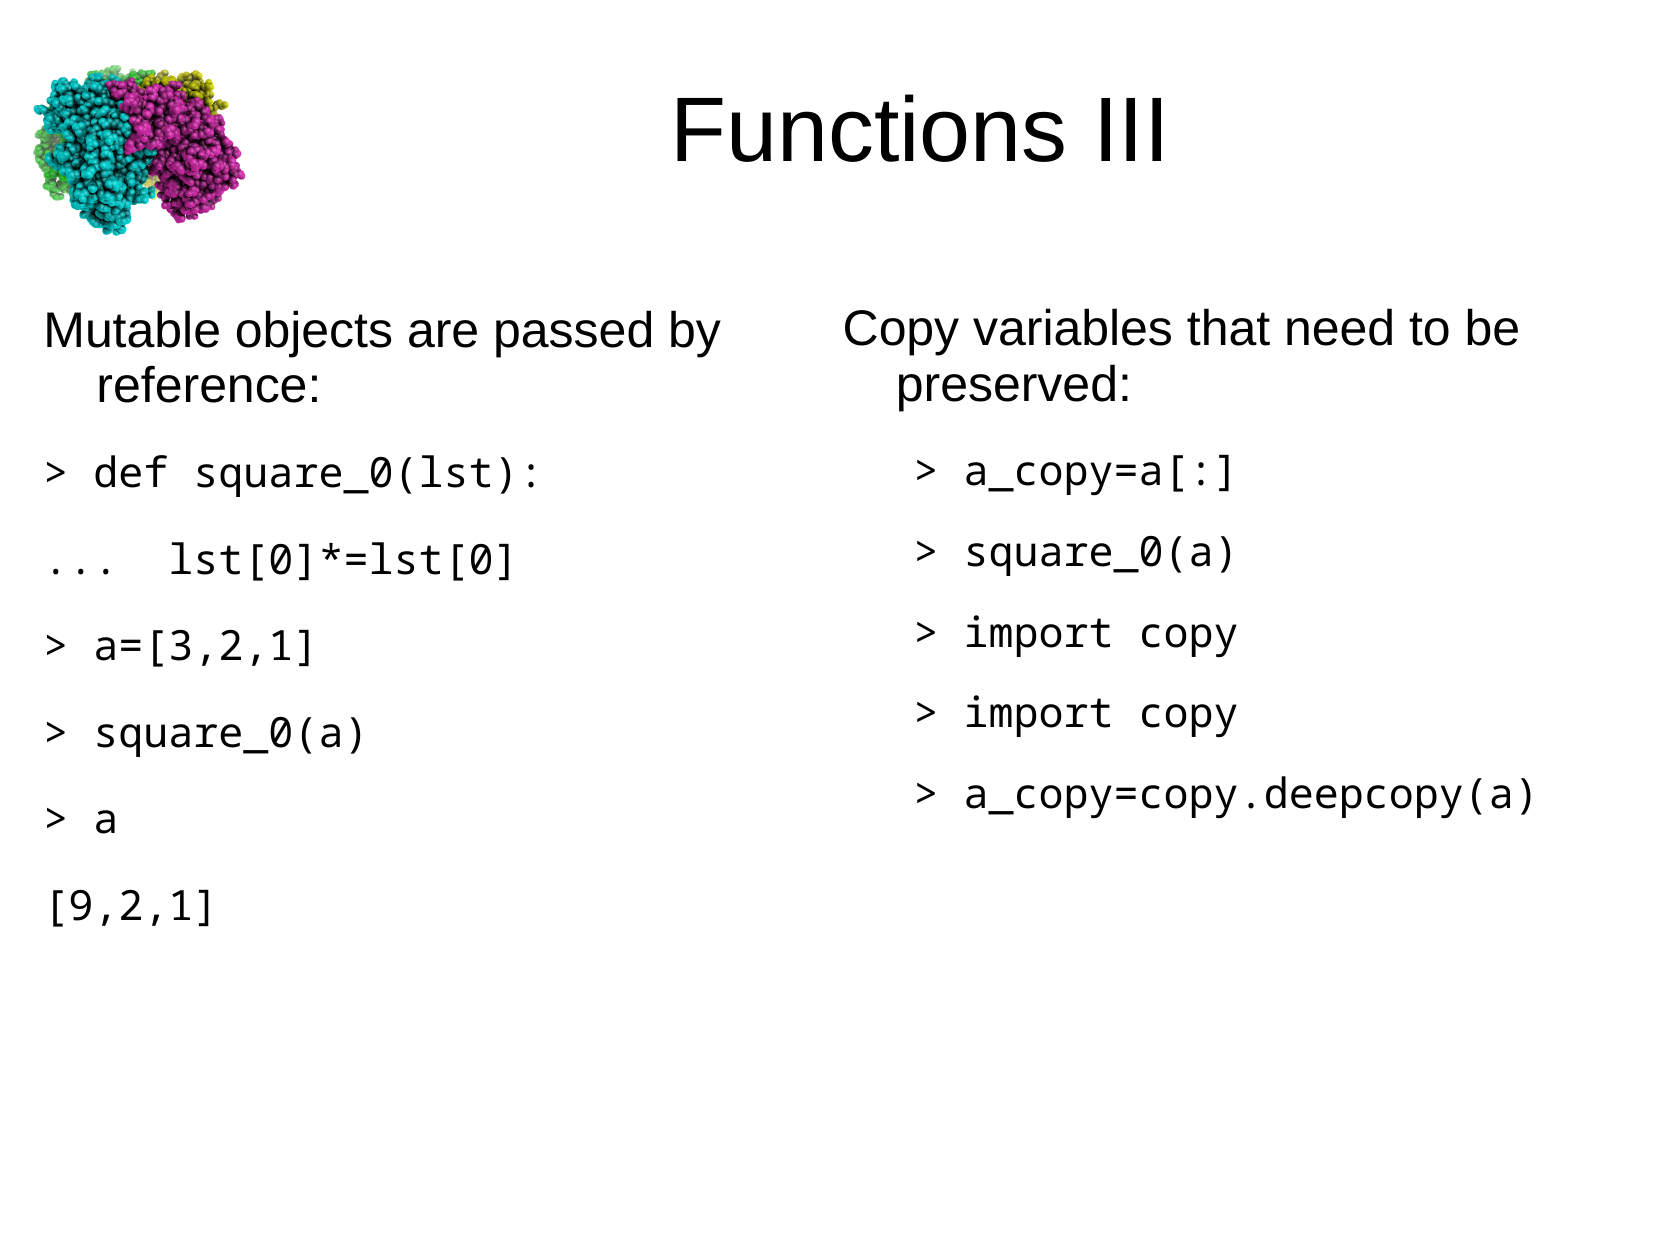

# Functions III
Copy variables that need to be preserved:
> a_copy=a[:]
> square_0(a)
> import copy
> import copy
> a_copy=copy.deepcopy(a)
Mutable objects are passed by reference:
> def square_0(lst):
... lst[0]*=lst[0]
> a=[3,2,1]
> square_0(a)
> a
[9,2,1]